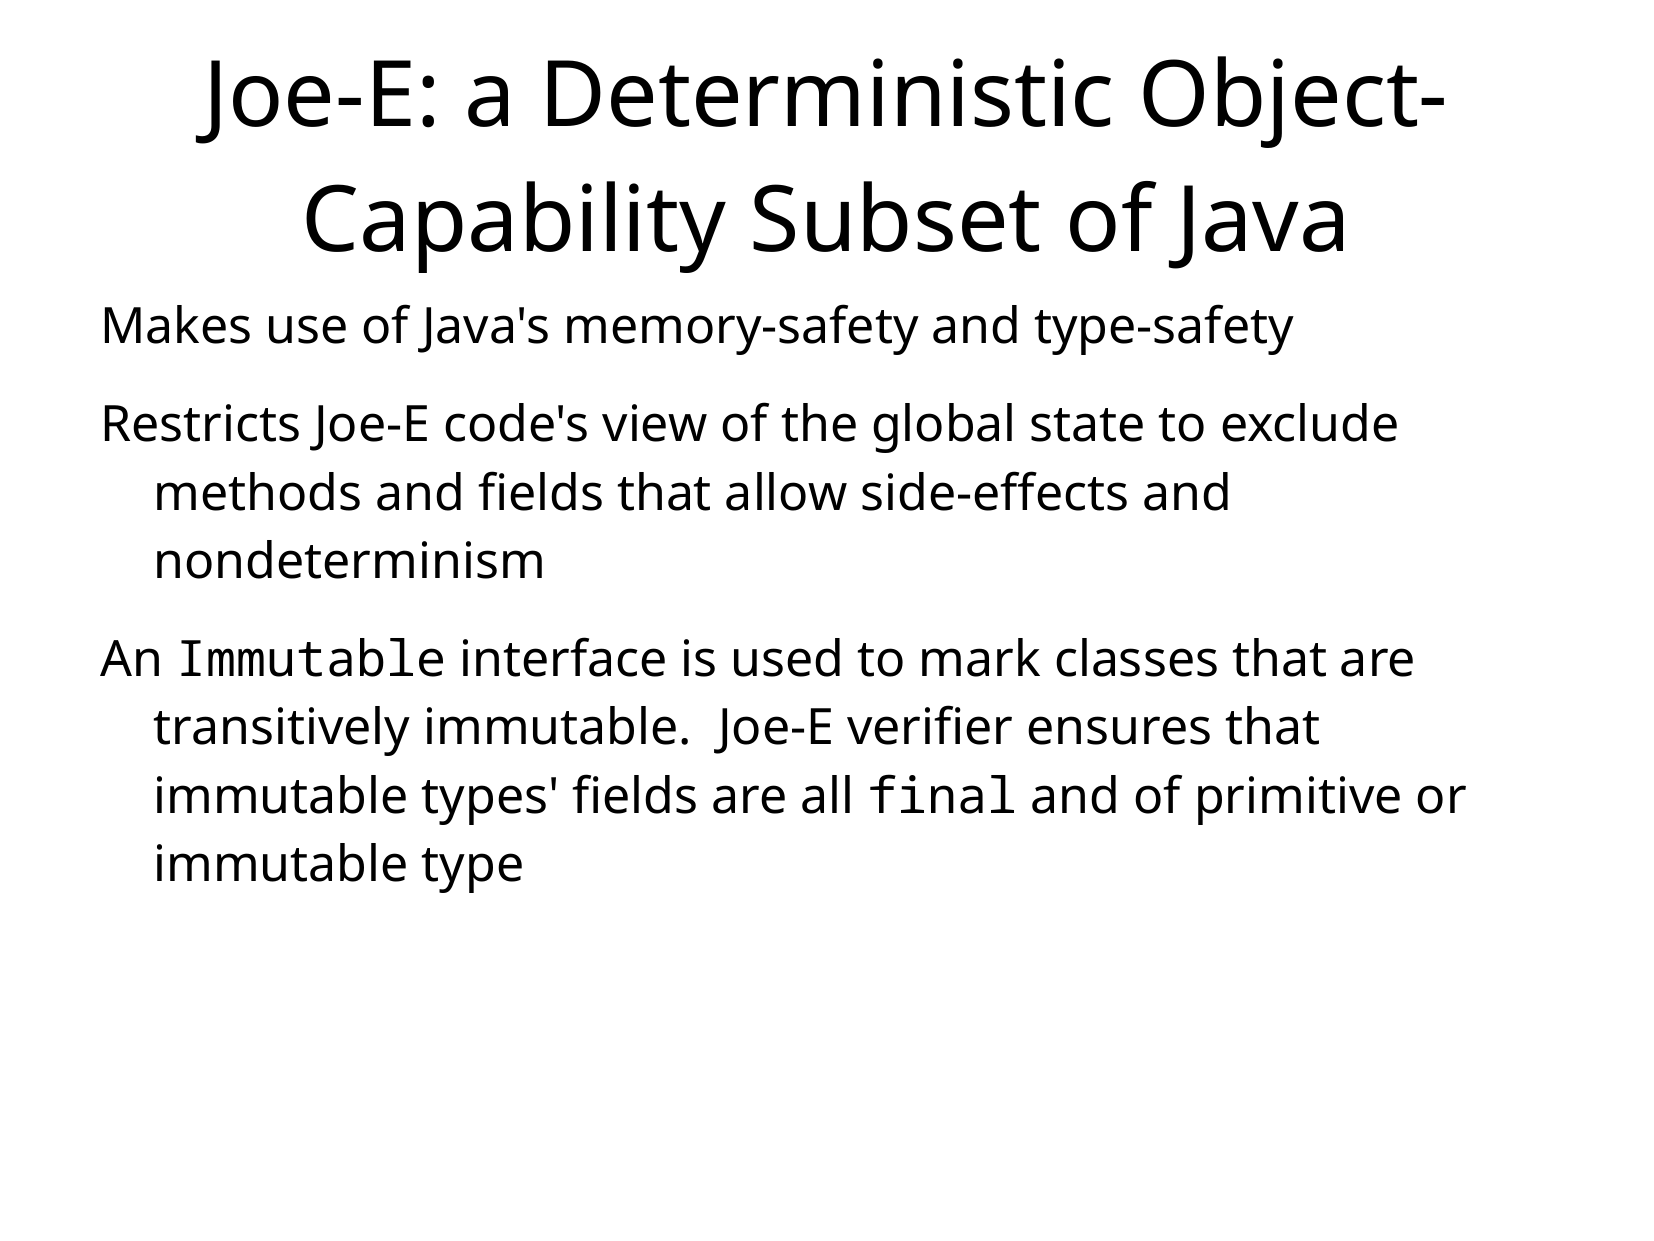

# Joe-E: a Deterministic Object-Capability Subset of Java
Makes use of Java's memory-safety and type-safety
Restricts Joe-E code's view of the global state to exclude methods and fields that allow side-effects and nondeterminism
An Immutable interface is used to mark classes that are transitively immutable. Joe-E verifier ensures that immutable types' fields are all final and of primitive or immutable type